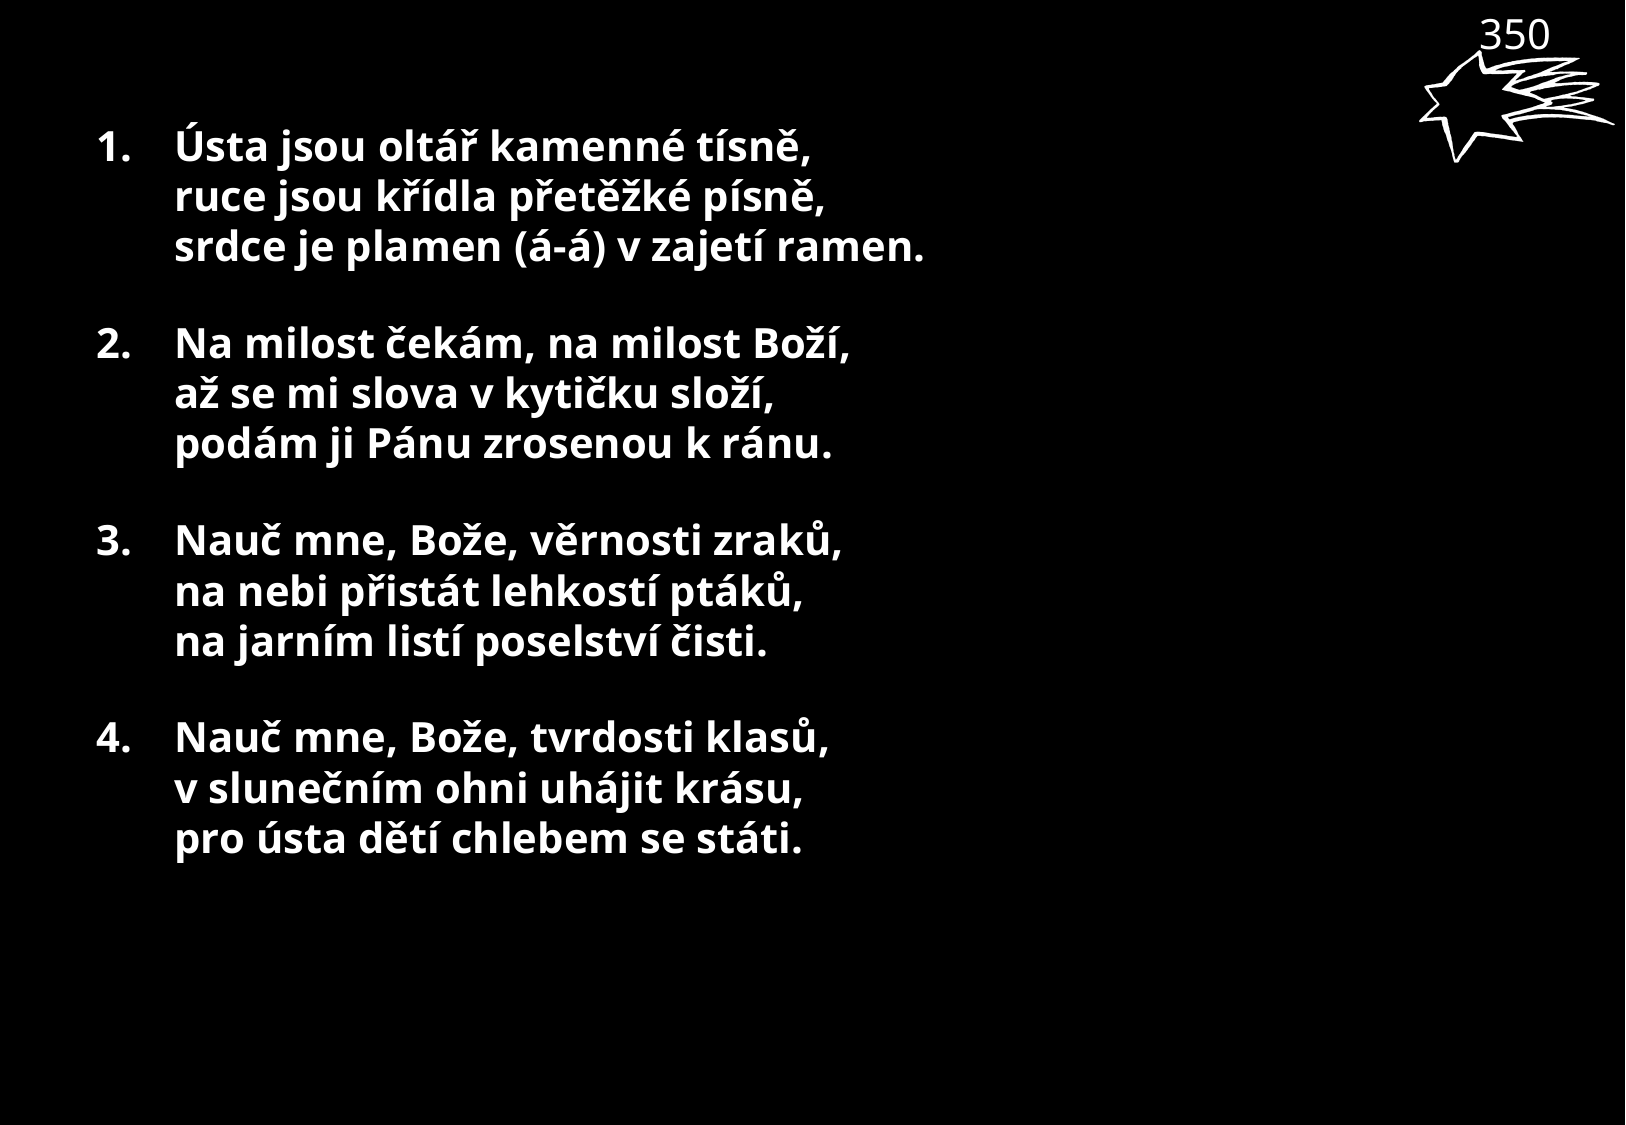

350
# 1. 	Ústa jsou oltář kamenné tísně, ruce jsou křídla přetěžké písně, srdce je plamen (á-á) v zajetí ramen.
2.	Na milost čekám, na milost Boží,
až se mi slova v kytičku složí,
podám ji Pánu zrosenou k ránu.
3.	Nauč mne, Bože, věrnosti zraků,
na nebi přistát lehkostí ptáků,
na jarním listí poselství čisti.
4.	Nauč mne, Bože, tvrdosti klasů,
v slunečním ohni uhájit krásu,
pro ústa dětí chlebem se státi.